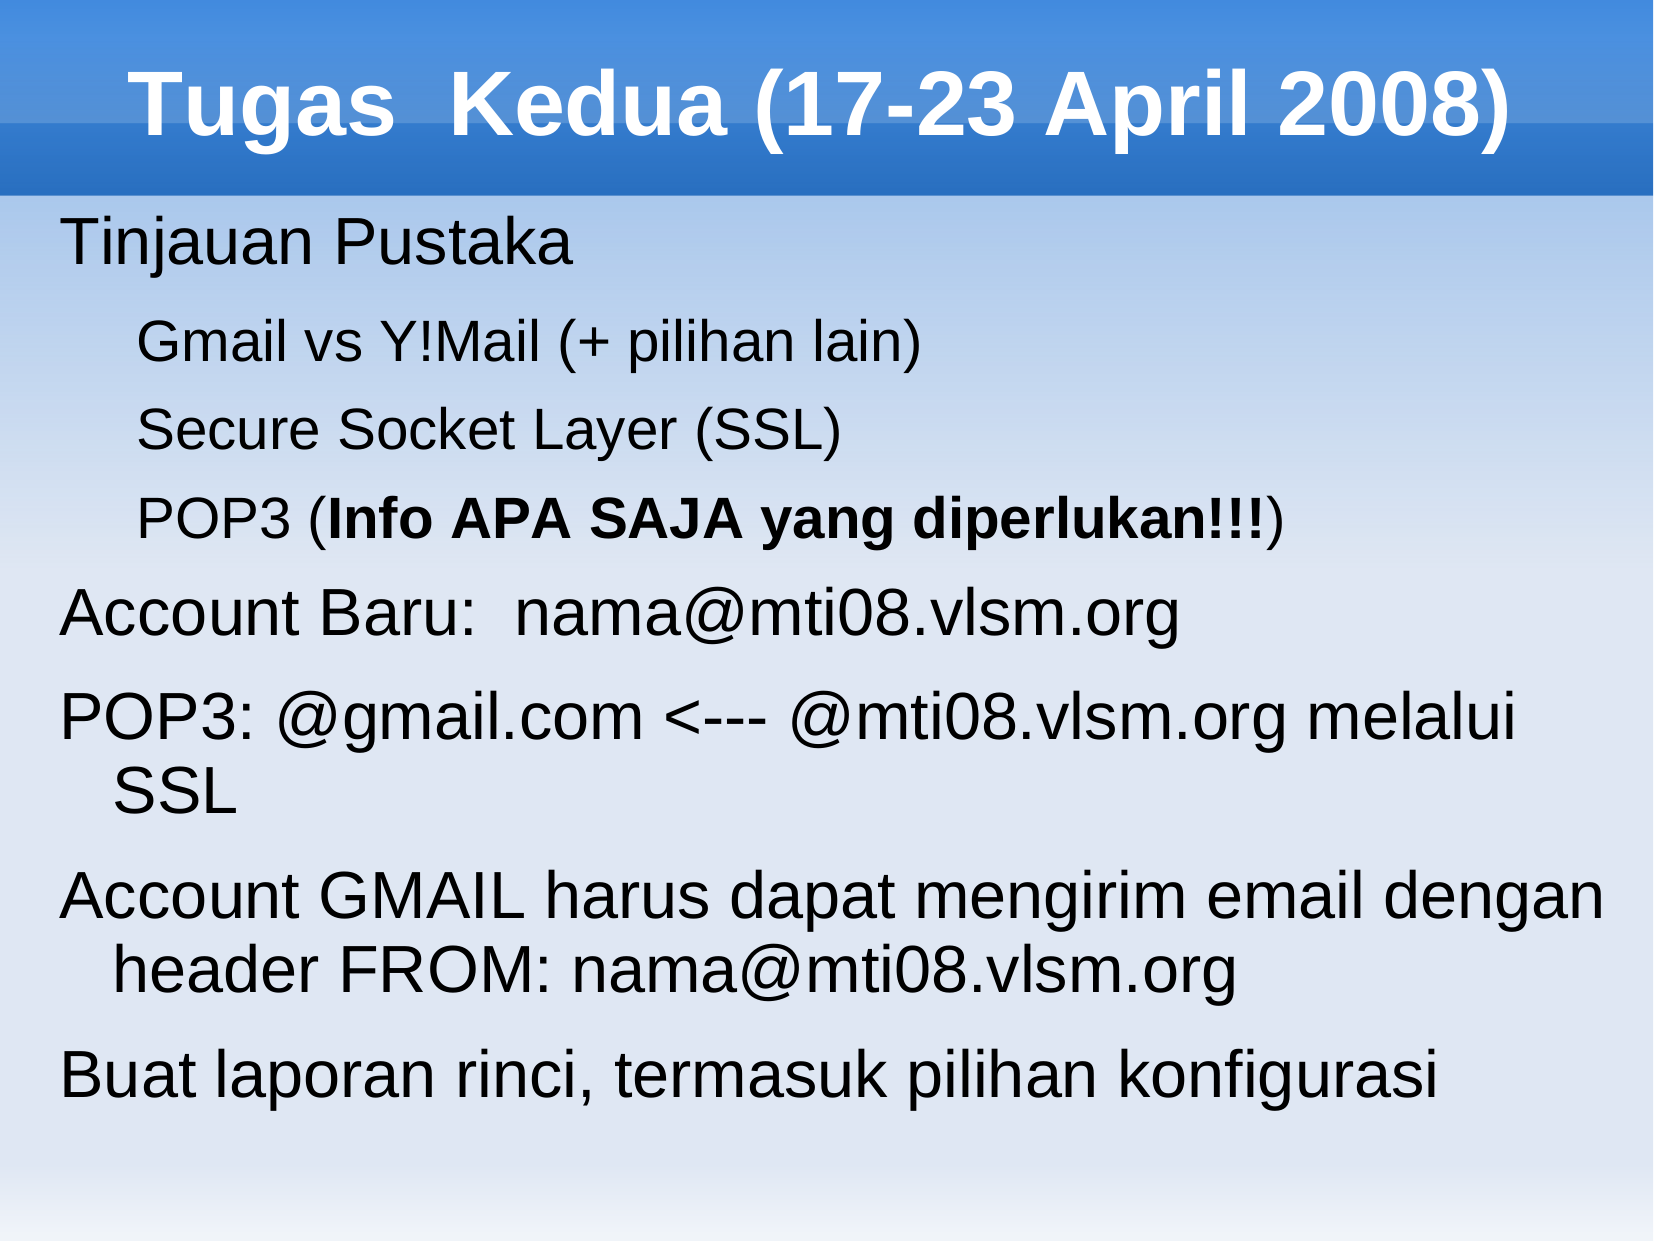

# Tugas Kedua (17-23 April 2008)
Tinjauan Pustaka
Gmail vs Y!Mail (+ pilihan lain)
Secure Socket Layer (SSL)
POP3 (Info APA SAJA yang diperlukan!!!)
Account Baru: nama@mti08.vlsm.org
POP3: @gmail.com <--- @mti08.vlsm.org melalui SSL
Account GMAIL harus dapat mengirim email dengan header FROM: nama@mti08.vlsm.org
Buat laporan rinci, termasuk pilihan konfigurasi